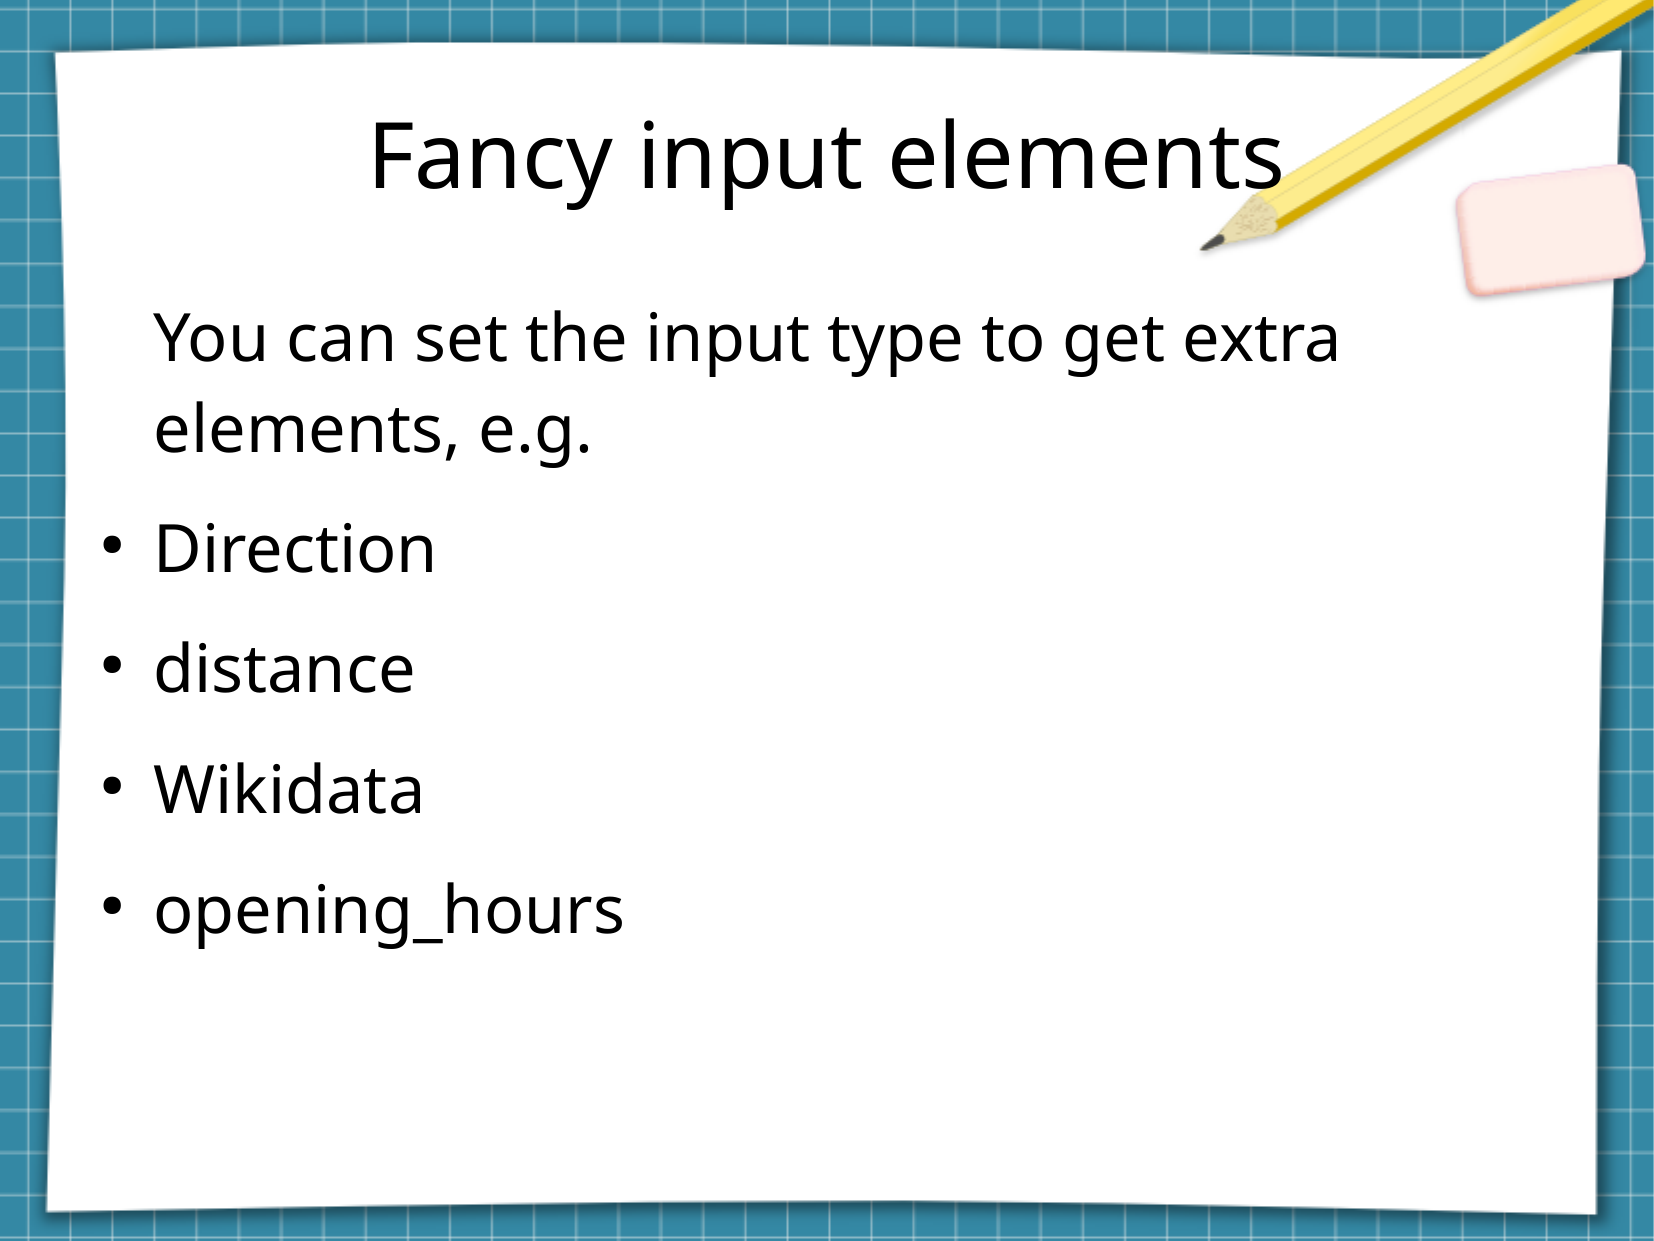

# Fancy input elements
You can set the input type to get extra elements, e.g.
Direction
distance
Wikidata
opening_hours